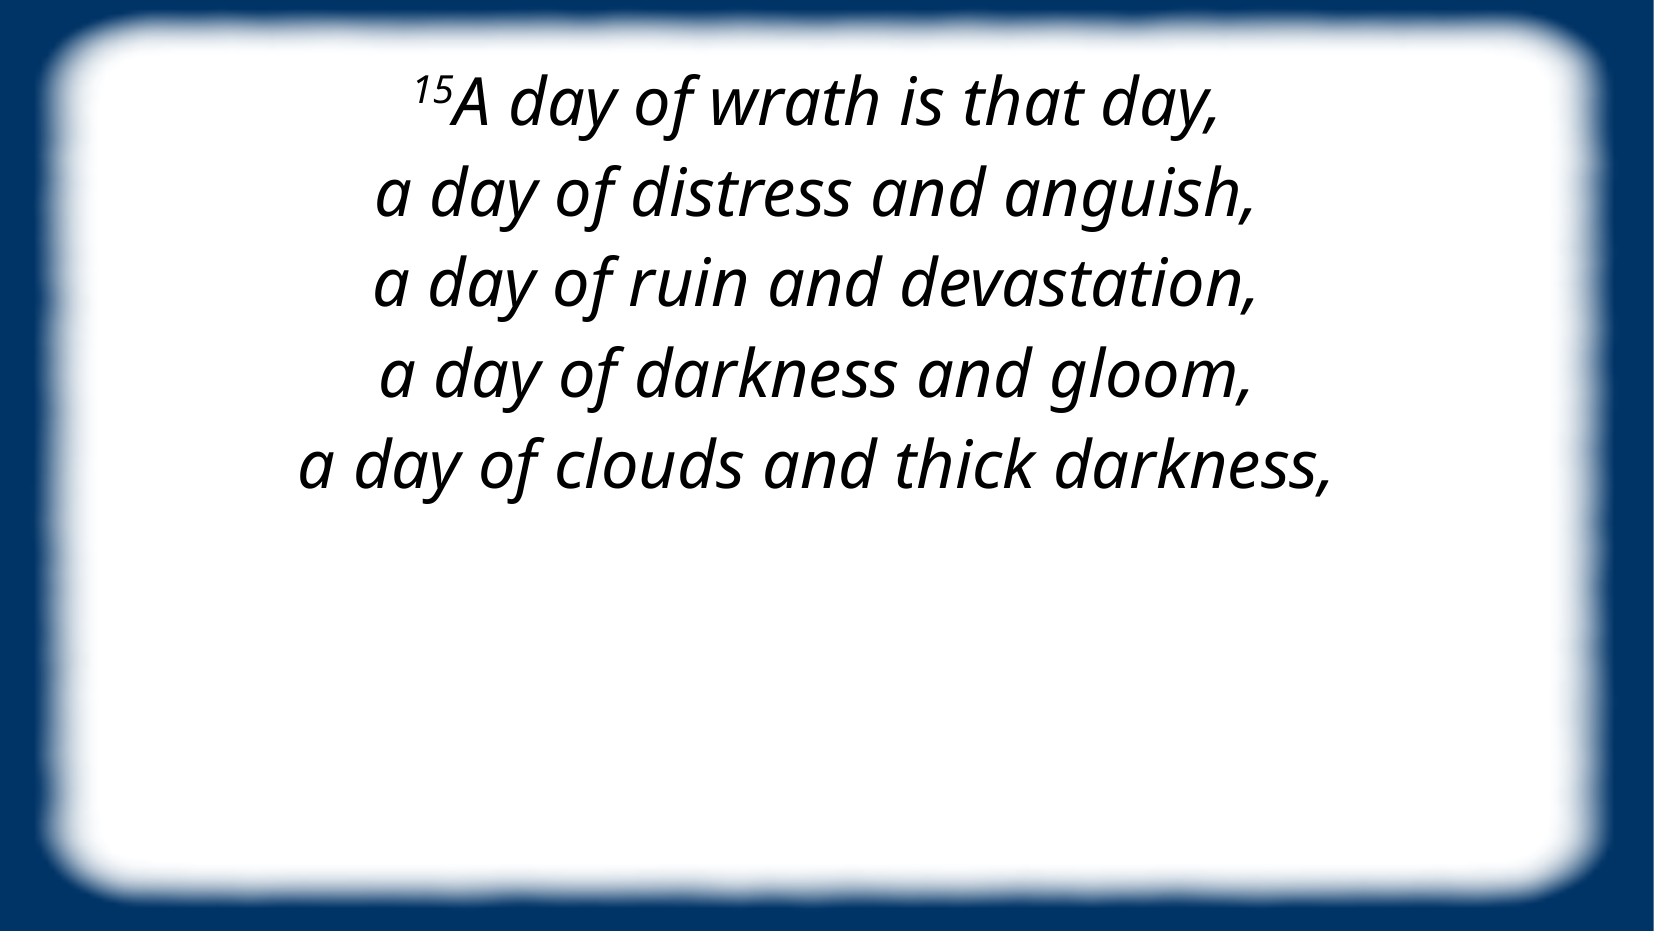

15A day of wrath is that day,
a day of distress and anguish,
a day of ruin and devastation,
a day of darkness and gloom,
a day of clouds and thick darkness,